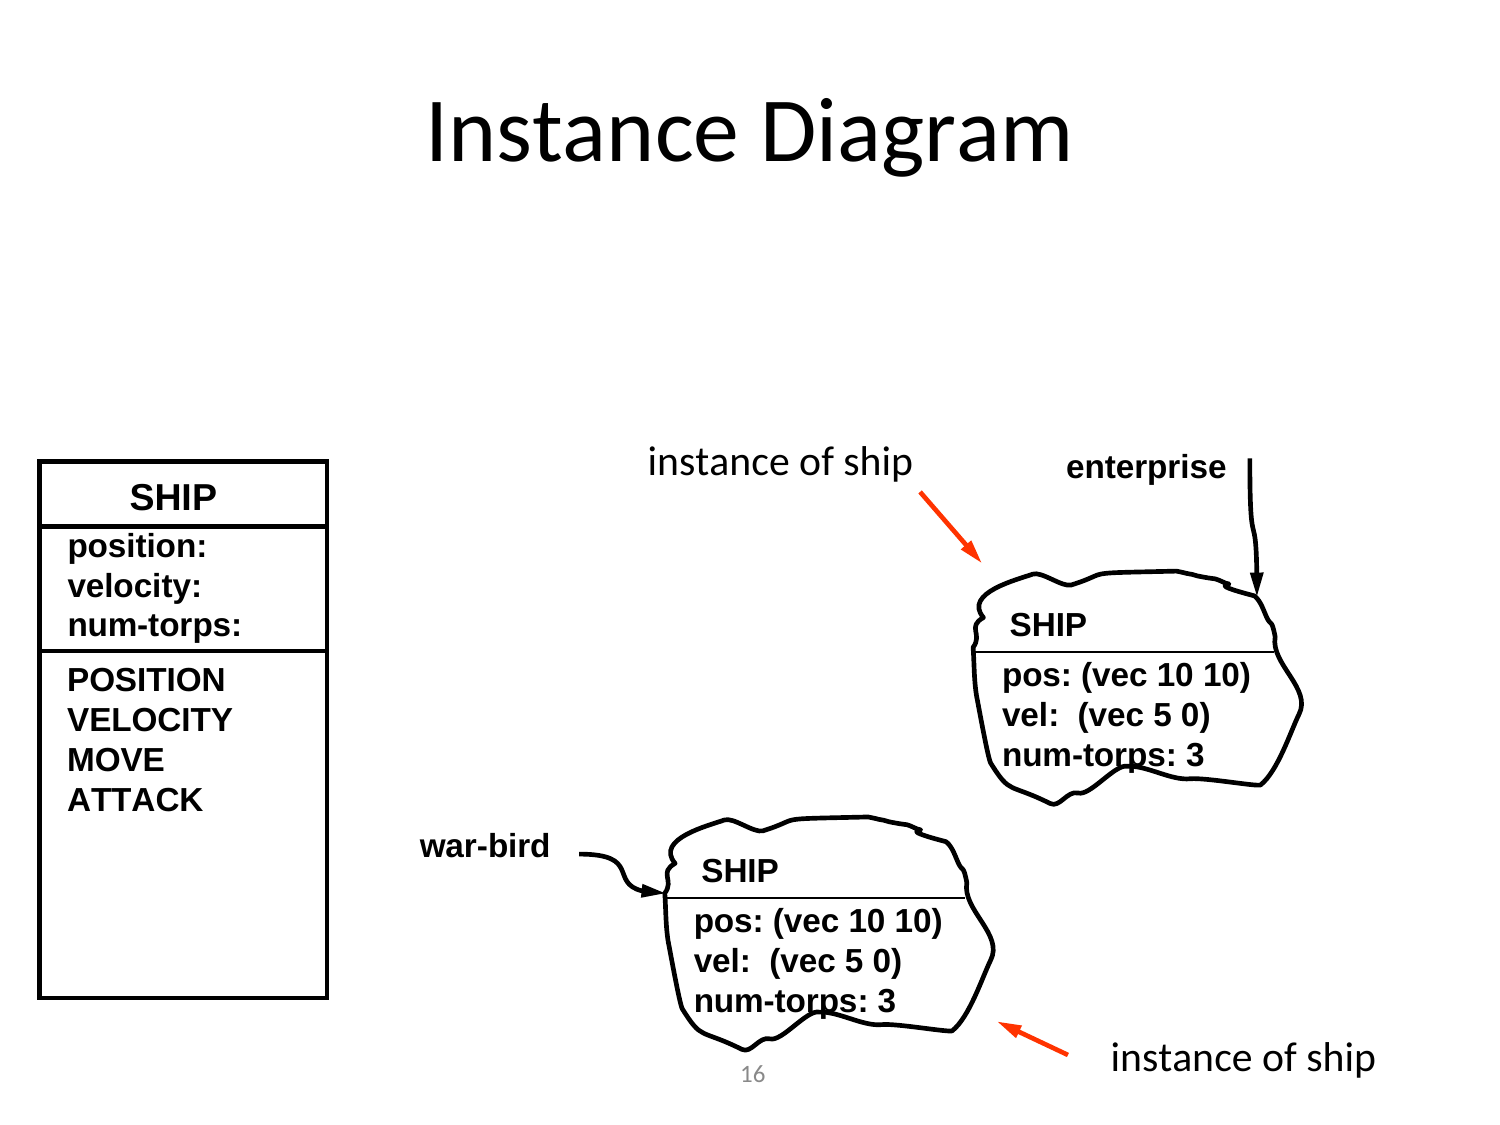

# Instance Diagram
instance of ship
enterprise
SHIP
position:
velocity:
num-torps:
POSITION
VELOCITY
MOVE
ATTACK
SHIP
pos: (vec 10 10)
vel: (vec 5 0)
num-torps: 3
war-bird
SHIP
pos: (vec 10 10)
vel: (vec 5 0)
num-torps: 3
instance of ship